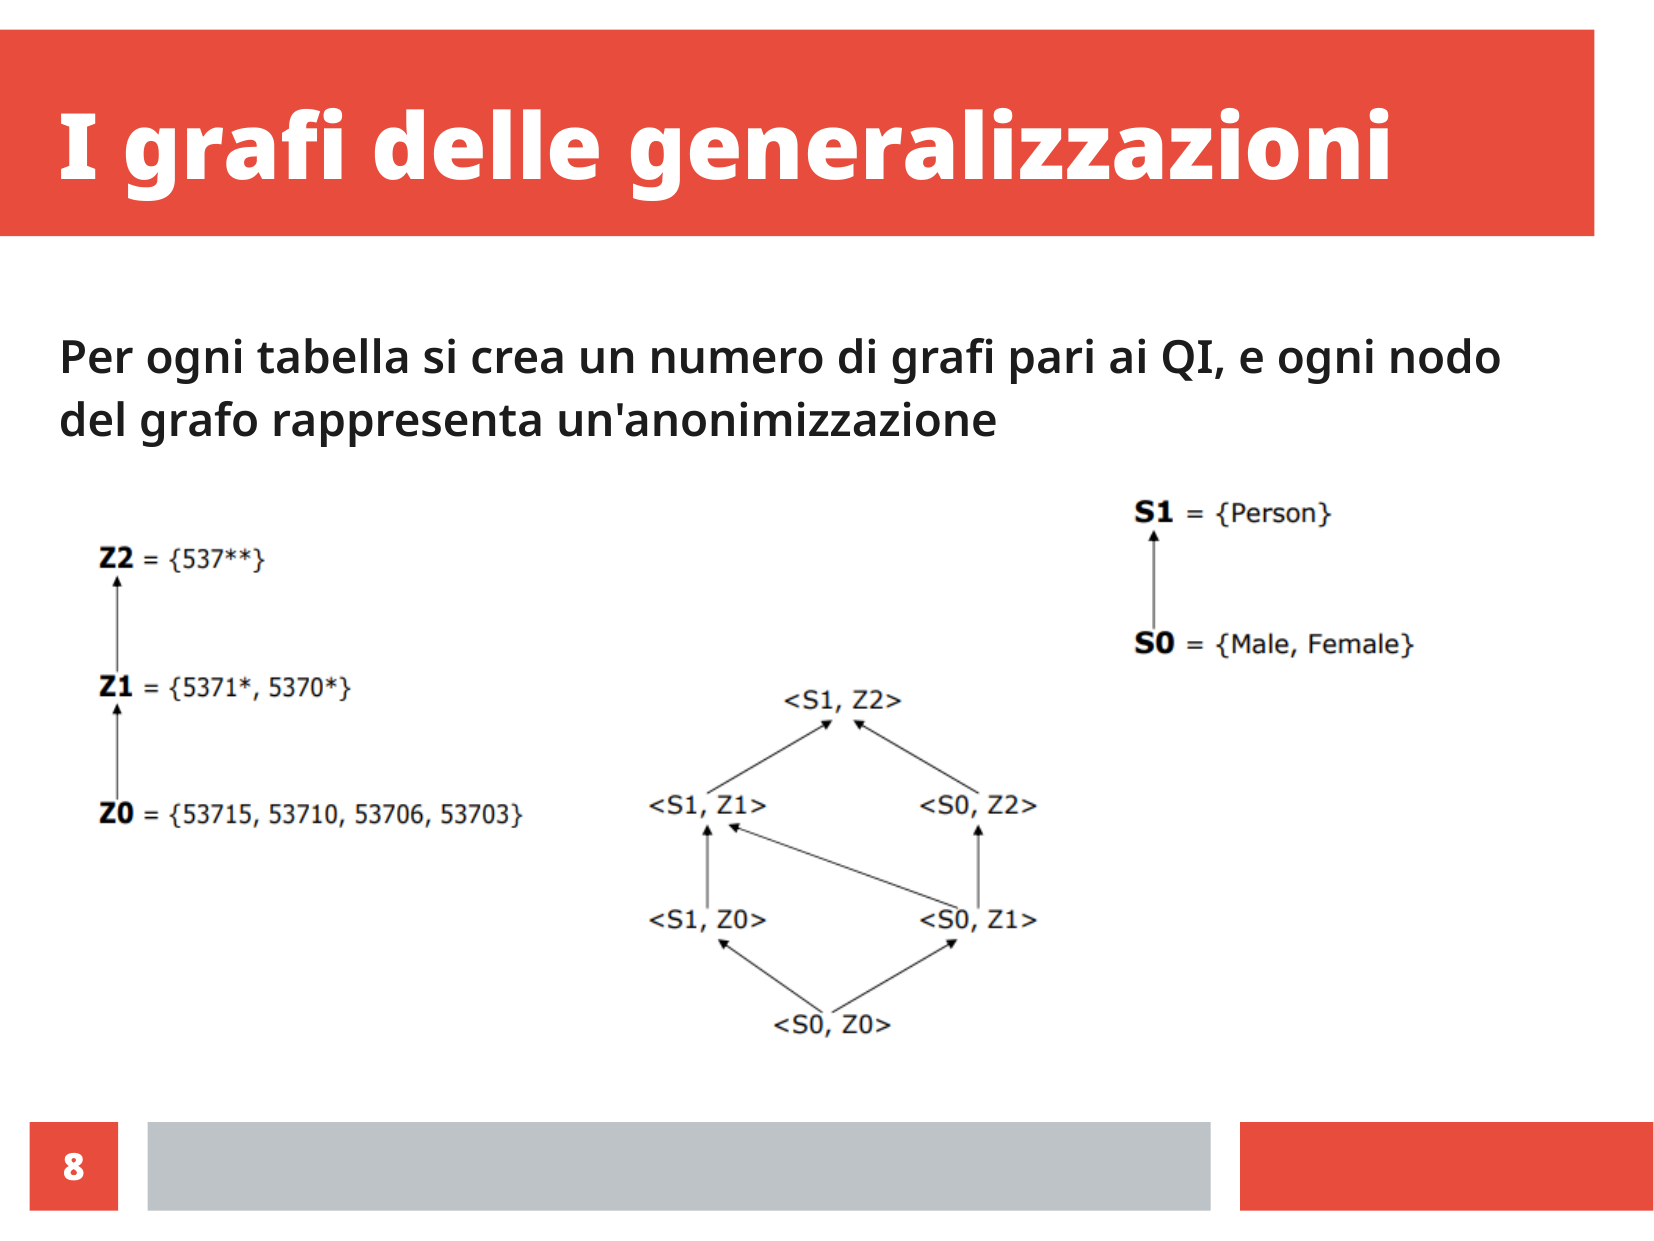

# I grafi delle generalizzazioni
Per ogni tabella si crea un numero di grafi pari ai QI, e ogni nodo del grafo rappresenta un'anonimizzazione
8